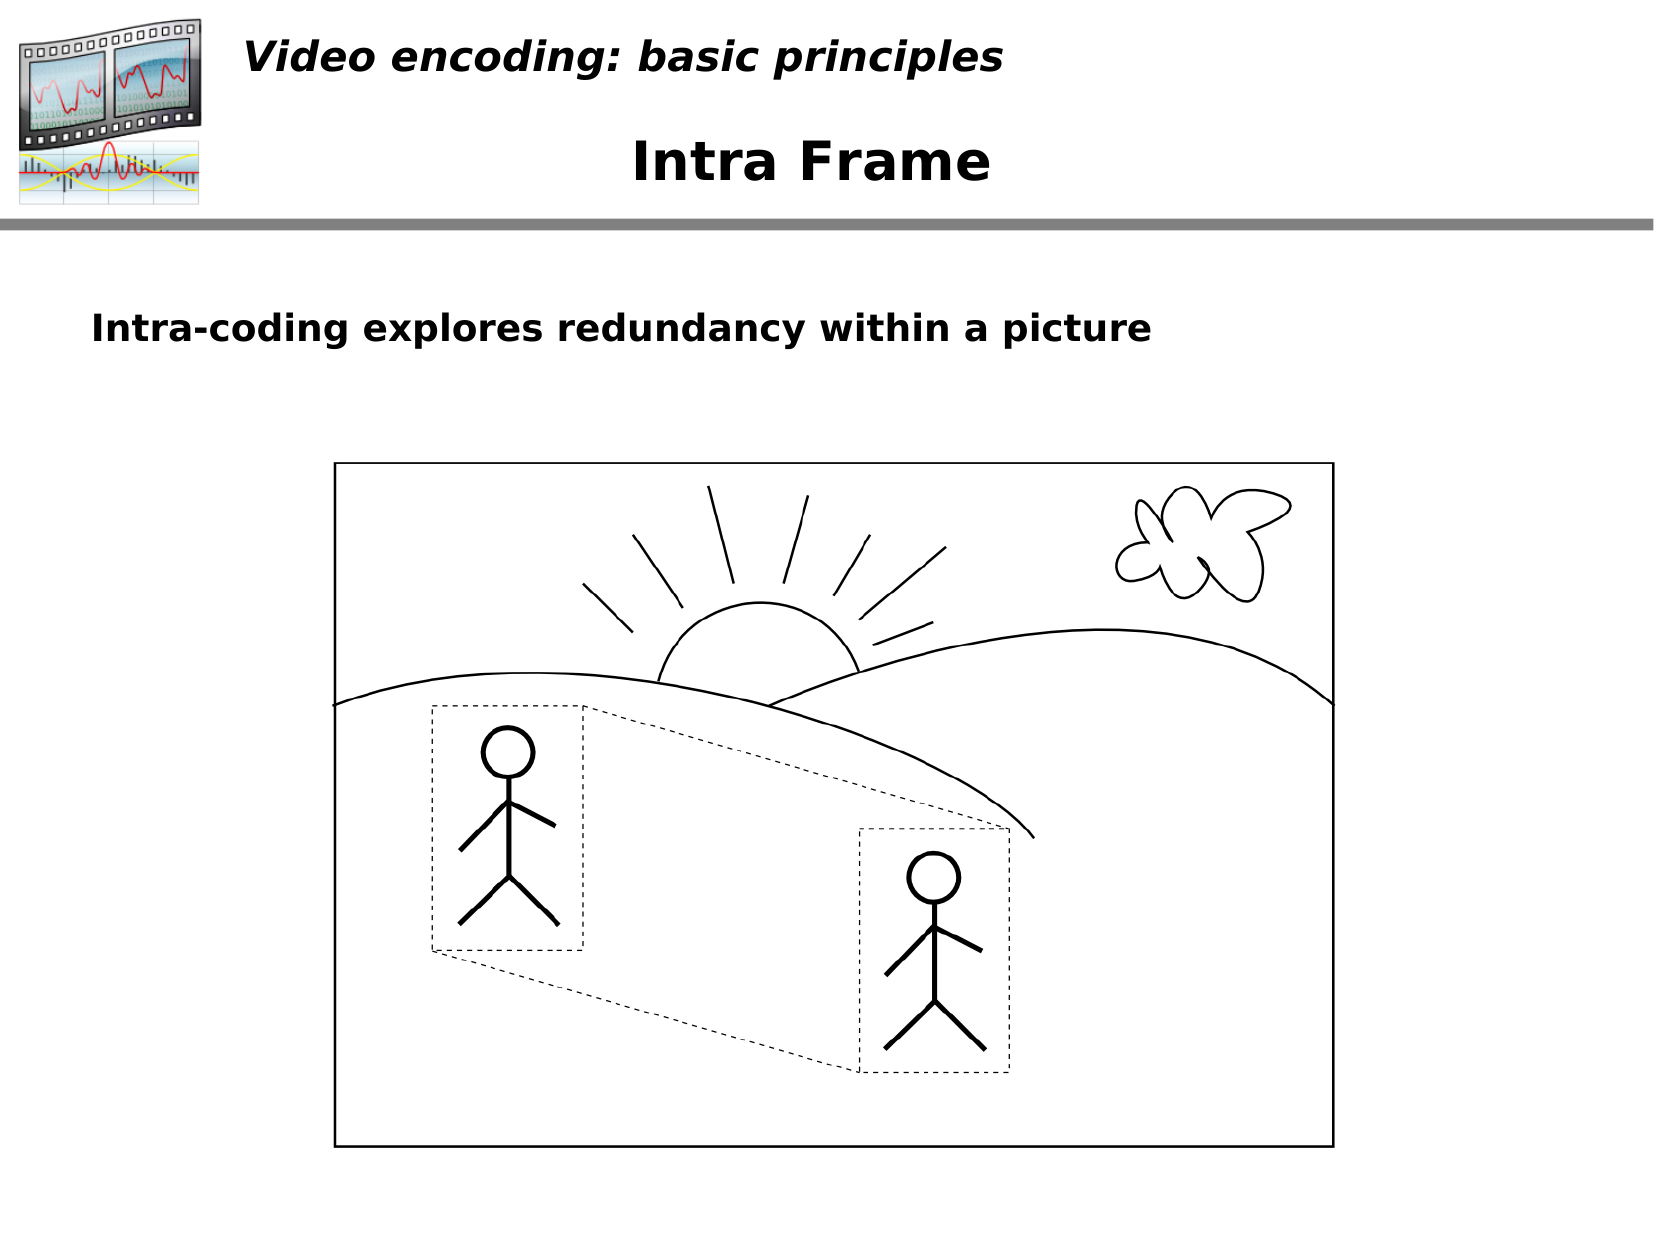

Video encoding: basic principles
Intra Frame
Intra-coding explores redundancy within a picture